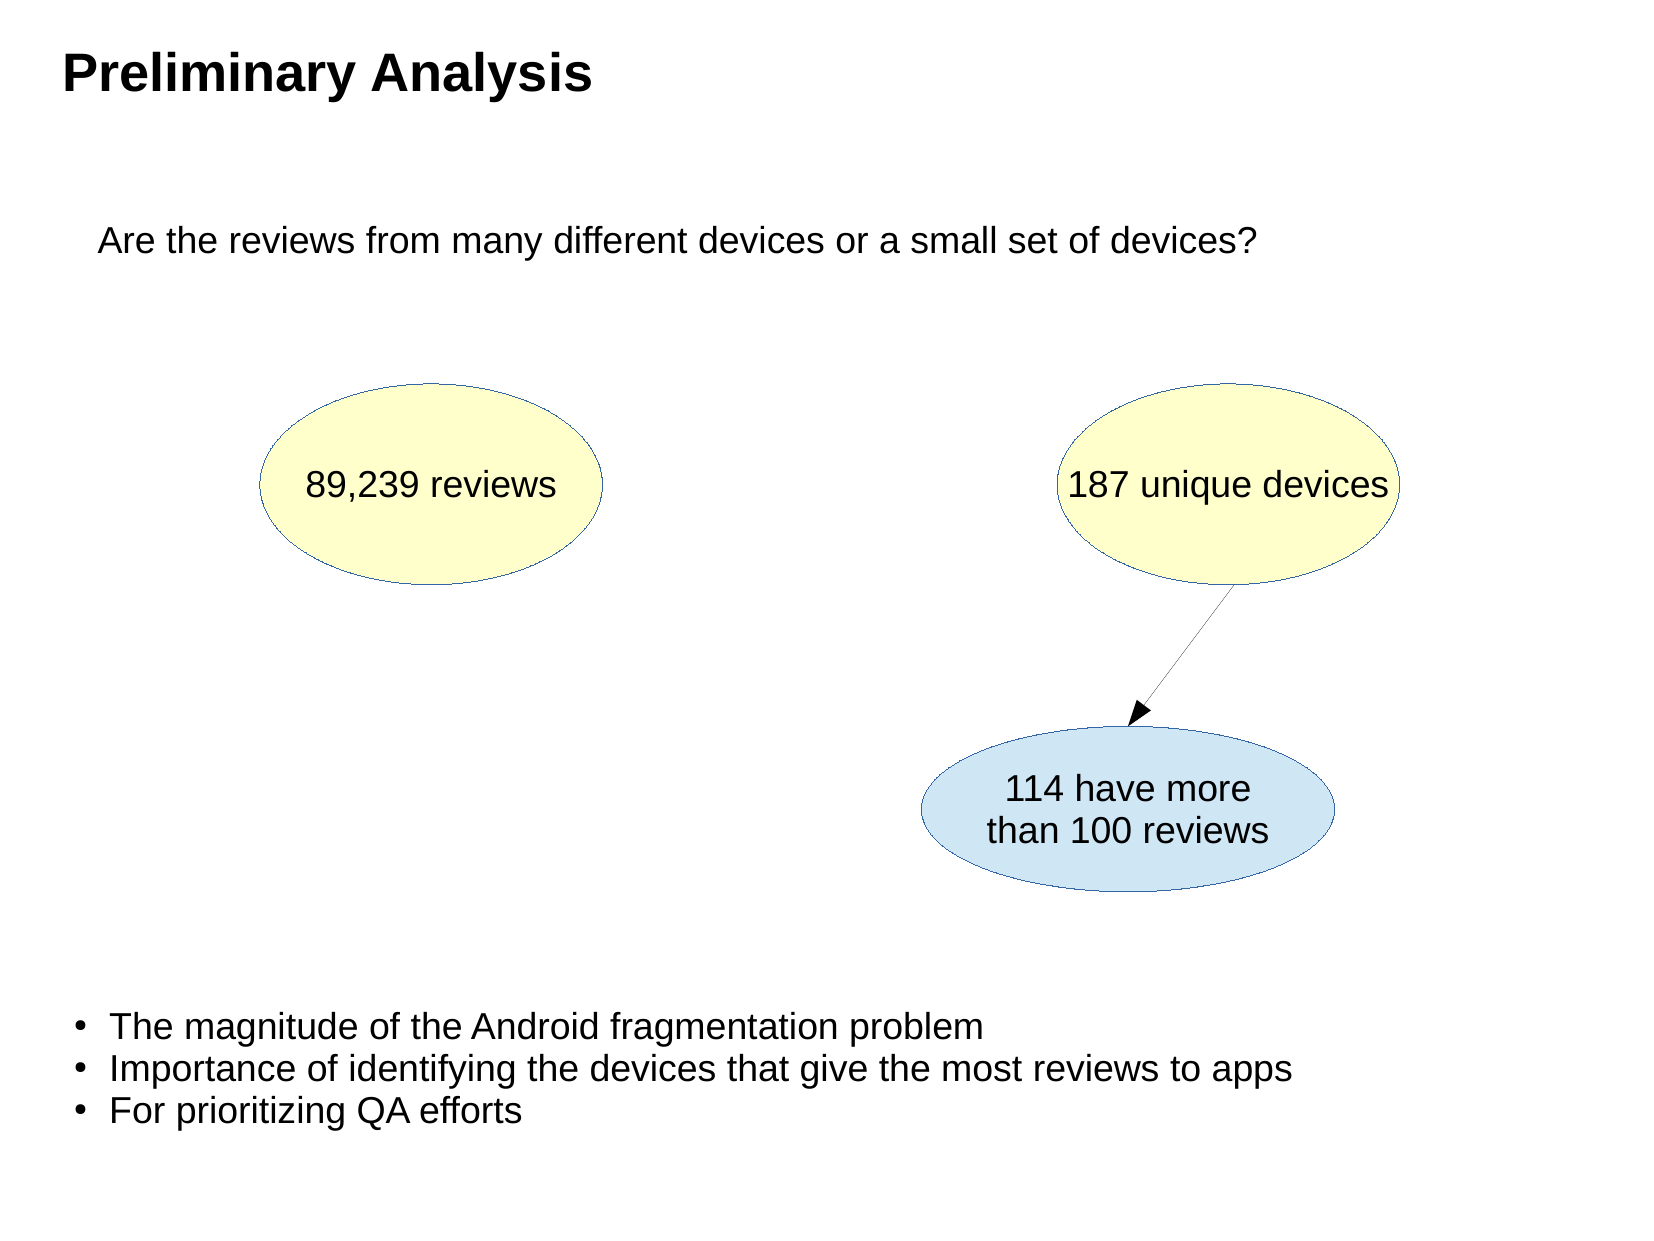

Preliminary Analysis
Are the reviews from many different devices or a small set of devices?
89,239 reviews
187 unique devices
114 have more
than 100 reviews
The magnitude of the Android fragmentation problem
Importance of identifying the devices that give the most reviews to apps
For prioritizing QA efforts